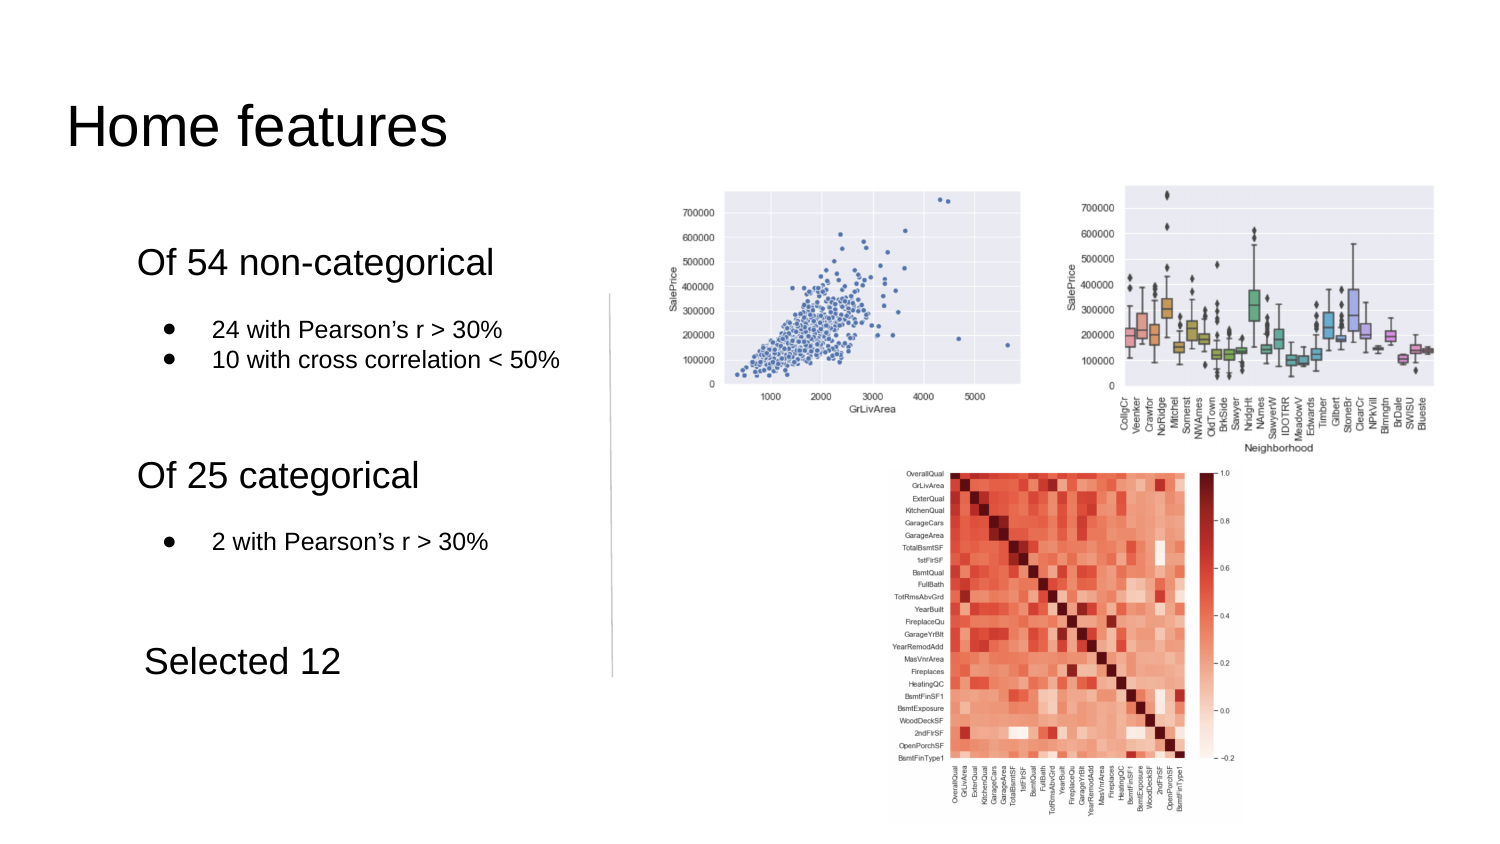

# Home features
Of 54 non-categorical
24 with Pearson’s r > 30%
10 with cross correlation < 50%
Of 25 categorical
2 with Pearson’s r > 30%
Selected 12